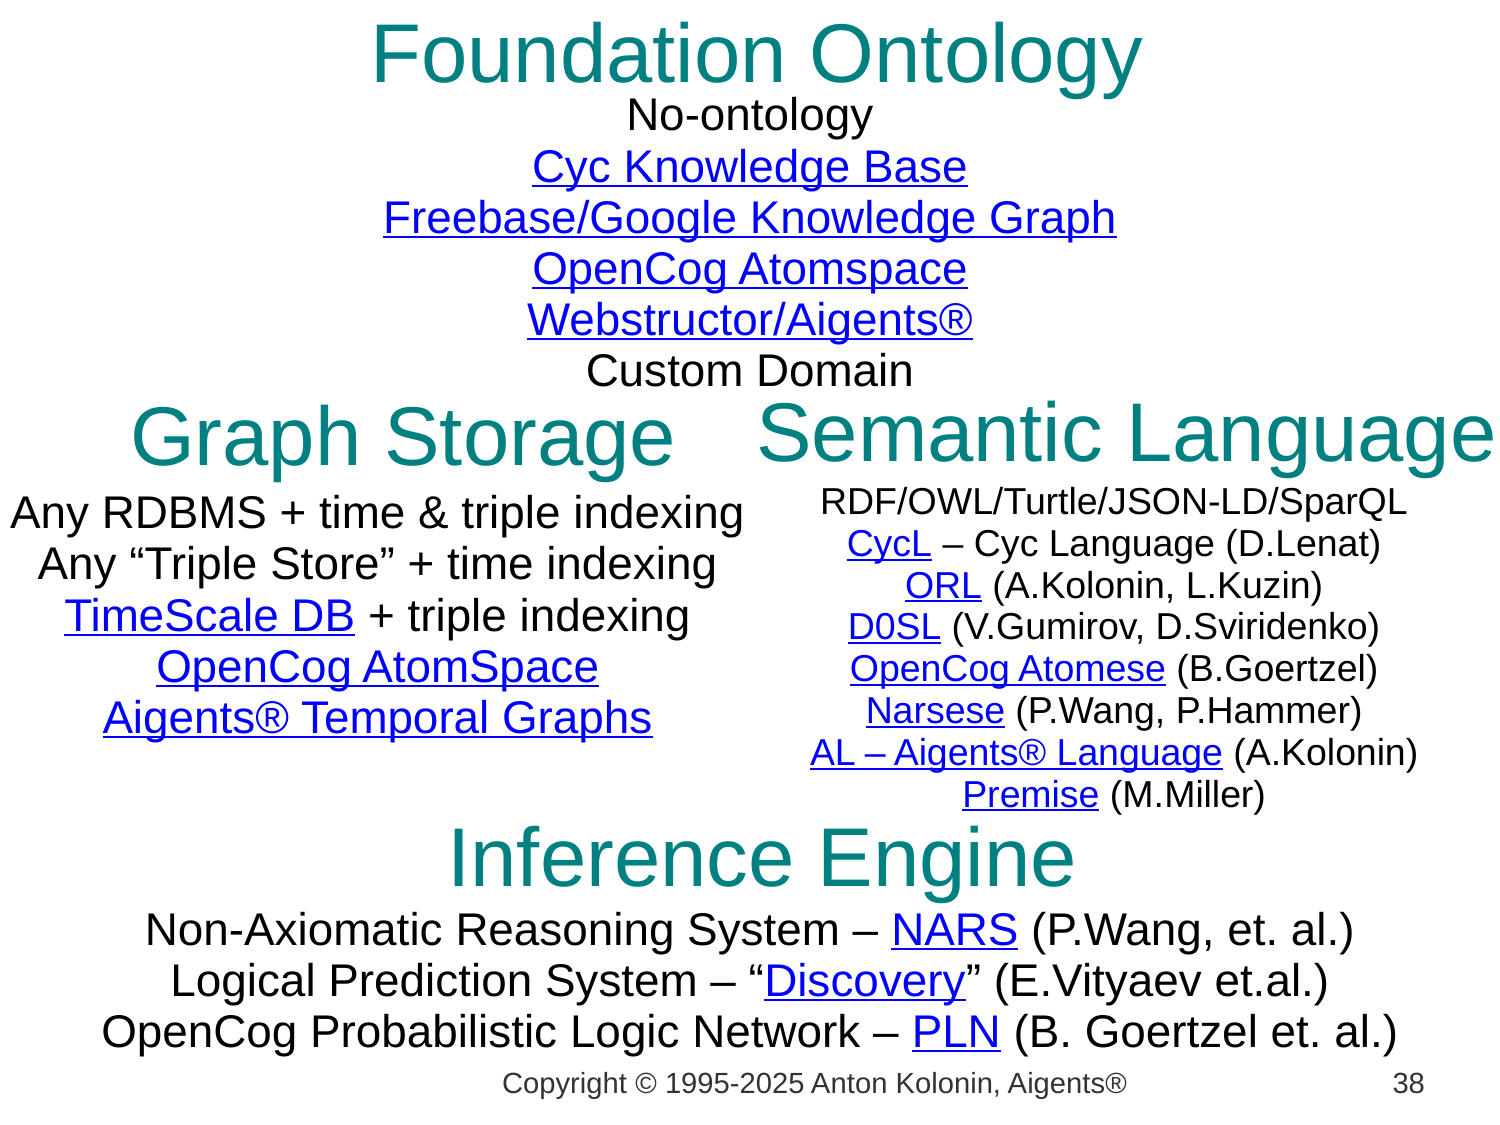

Foundation Ontology
No-ontology
Cyc Knowledge Base
Freebase/Google Knowledge Graph
OpenCog Atomspace
Webstructor/Aigents®
Custom Domain
Semantic Language
Graph Storage
Any RDBMS + time & triple indexing
Any “Triple Store” + time indexing
TimeScale DB + triple indexing
OpenCog AtomSpace
Aigents® Temporal Graphs
RDF/OWL/Turtle/JSON-LD/SparQL
CycL – Cyc Language (D.Lenat)
ORL (A.Kolonin, L.Kuzin)
D0SL (V.Gumirov, D.Sviridenko)
OpenCog Atomese (B.Goertzel)
Narsese (P.Wang, P.Hammer)
AL – Aigents® Language (A.Kolonin)
Premise (M.Miller)
Inference Engine
Non-Axiomatic Reasoning System – NARS (P.Wang, et. al.)
Logical Prediction System – “Discovery” (E.Vityaev et.al.)
OpenCog Probabilistic Logic Network – PLN (B. Goertzel et. al.)
Copyright © 1995-2025 Anton Kolonin, Aigents®
38